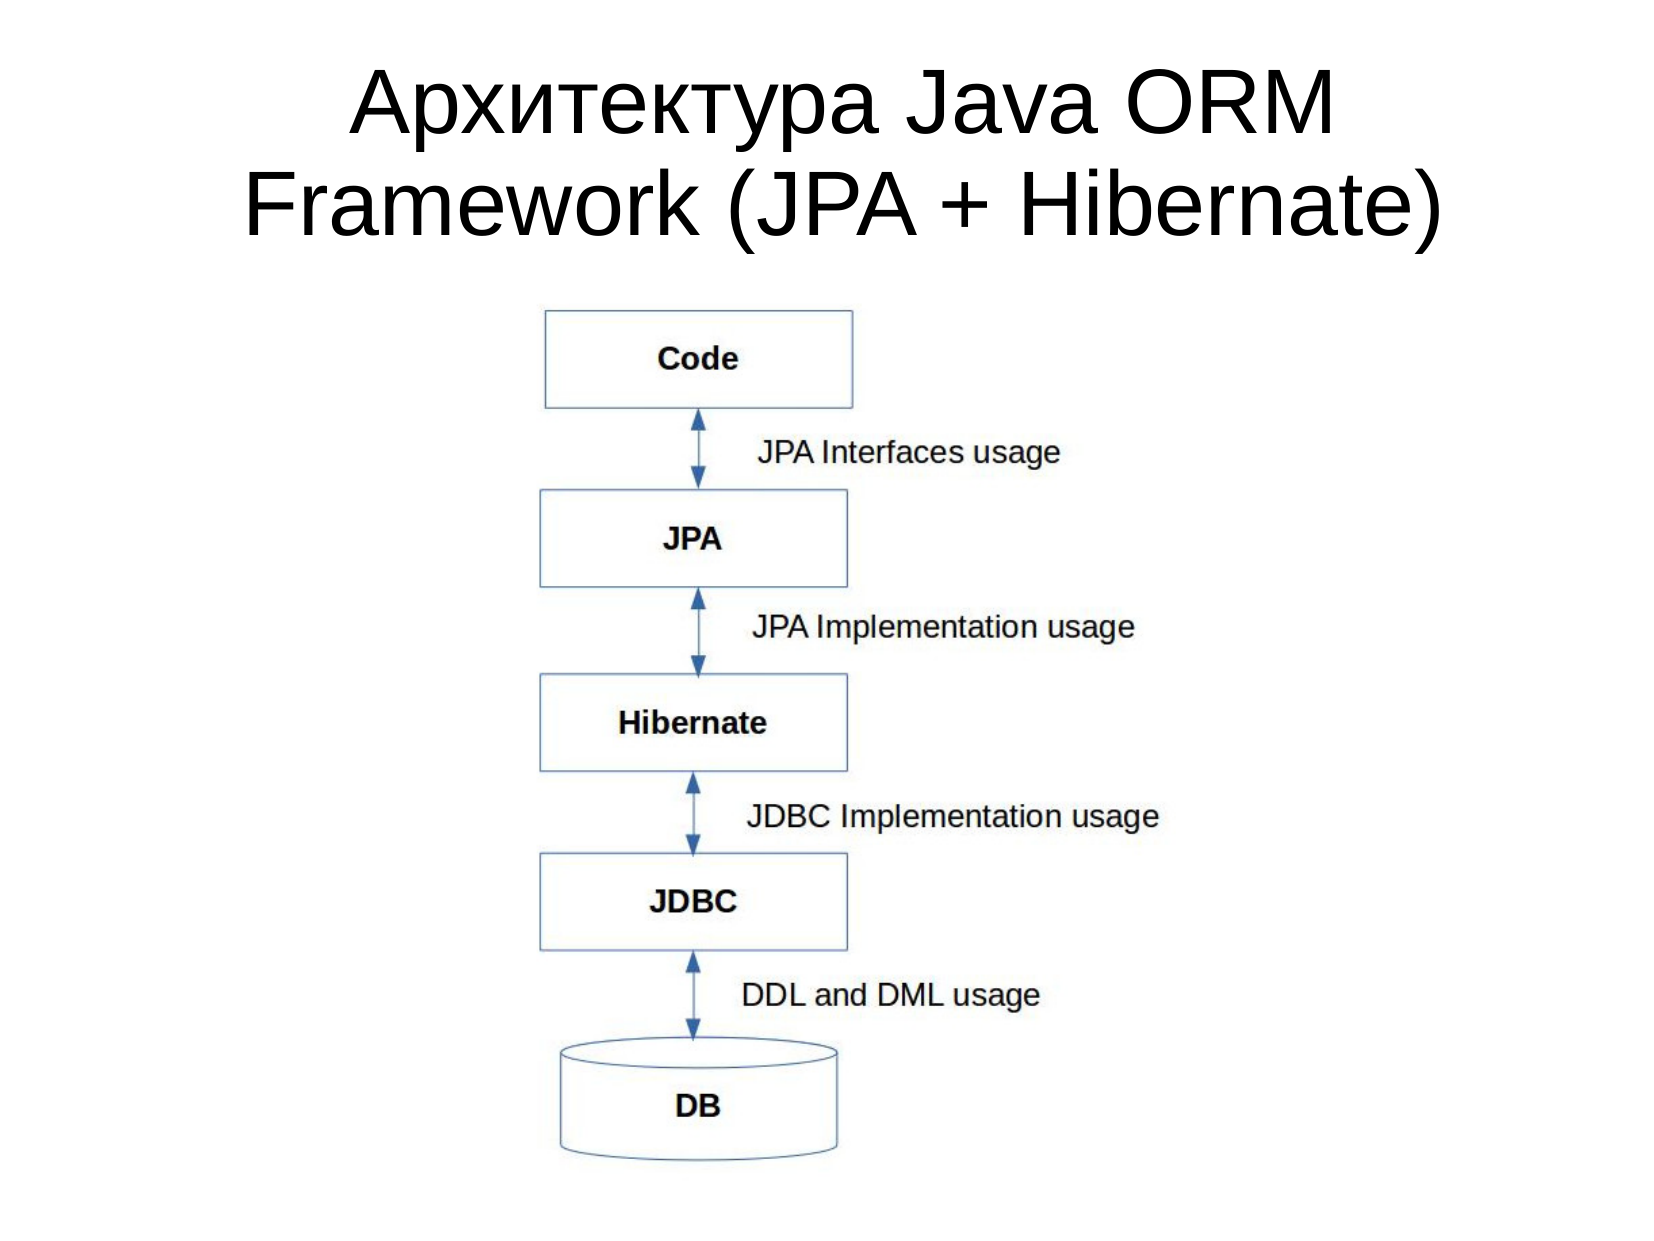

# Архитектура Java ORM Framework (JPA + Hibernate)